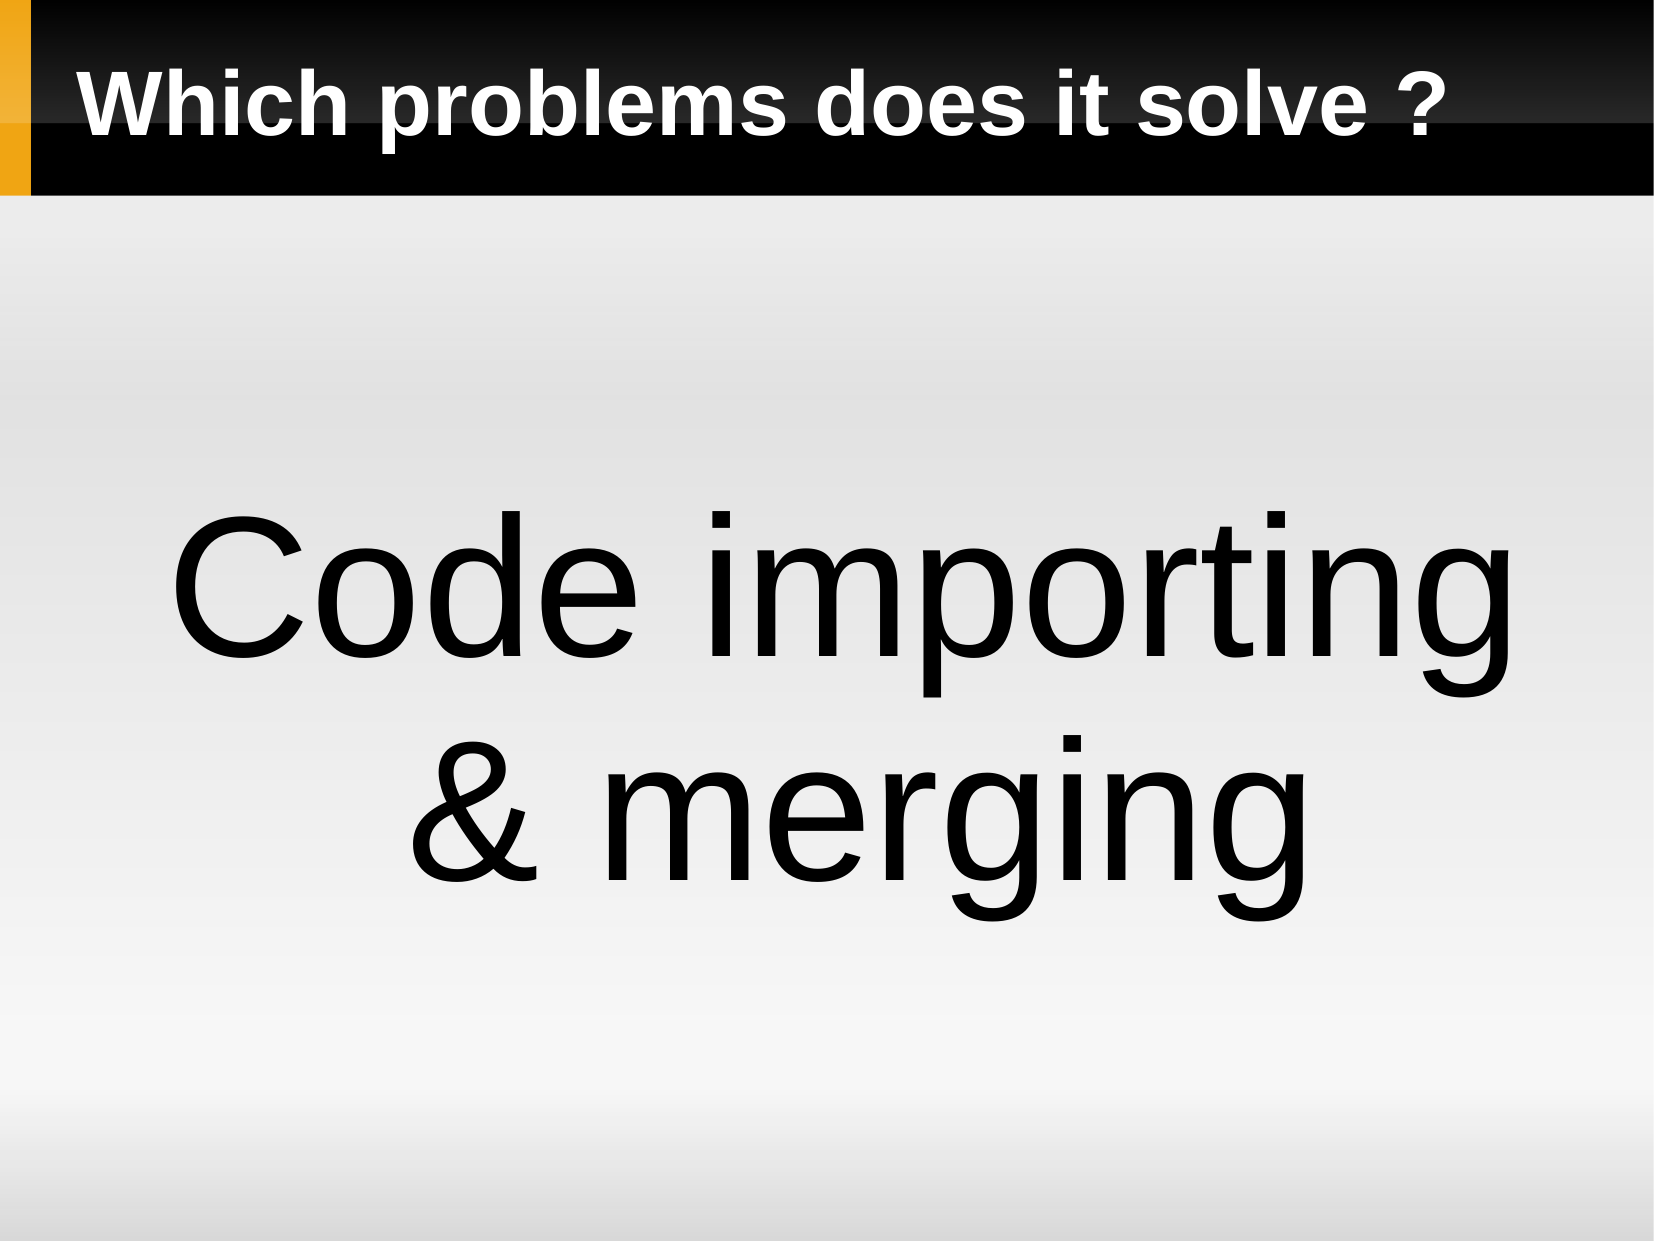

# Which problems does it solve ?
Code importing & merging